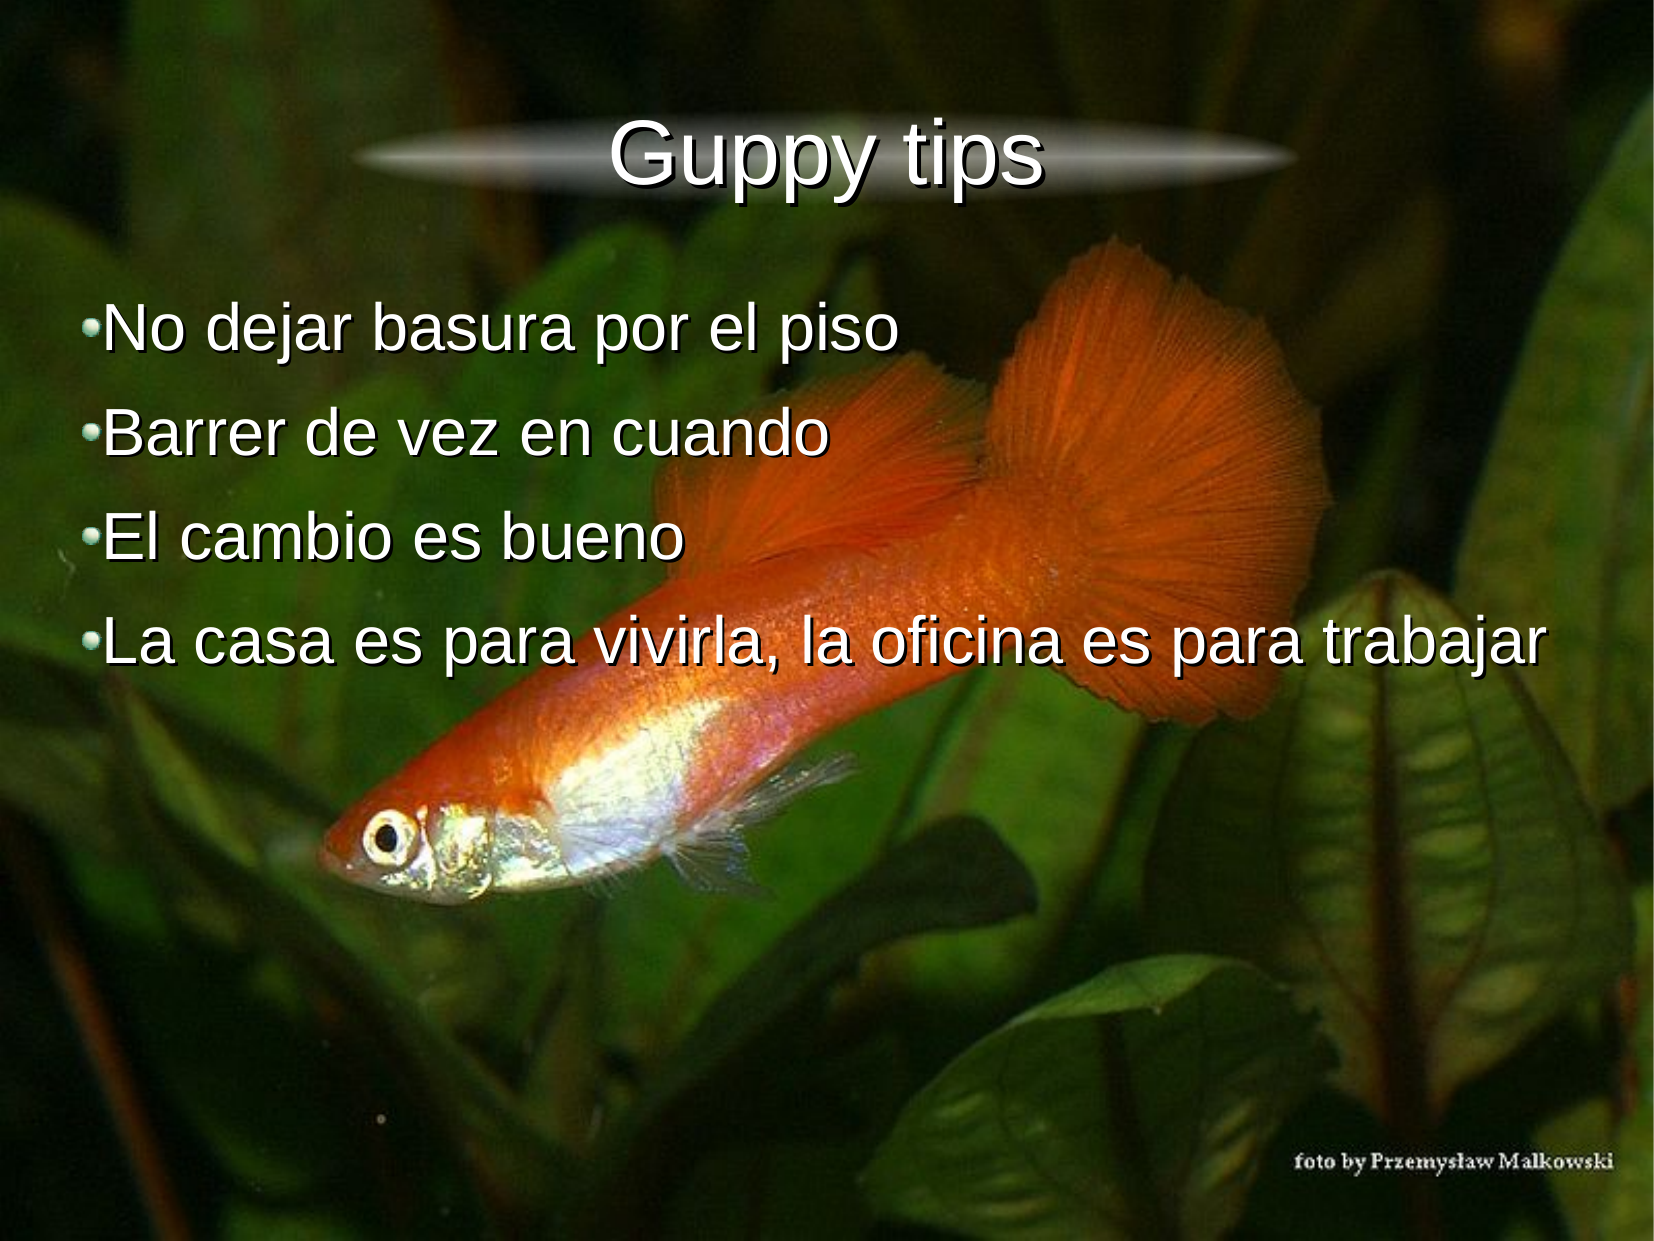

# Guppy tips
No dejar basura por el piso
Barrer de vez en cuando
El cambio es bueno
La casa es para vivirla, la oficina es para trabajar